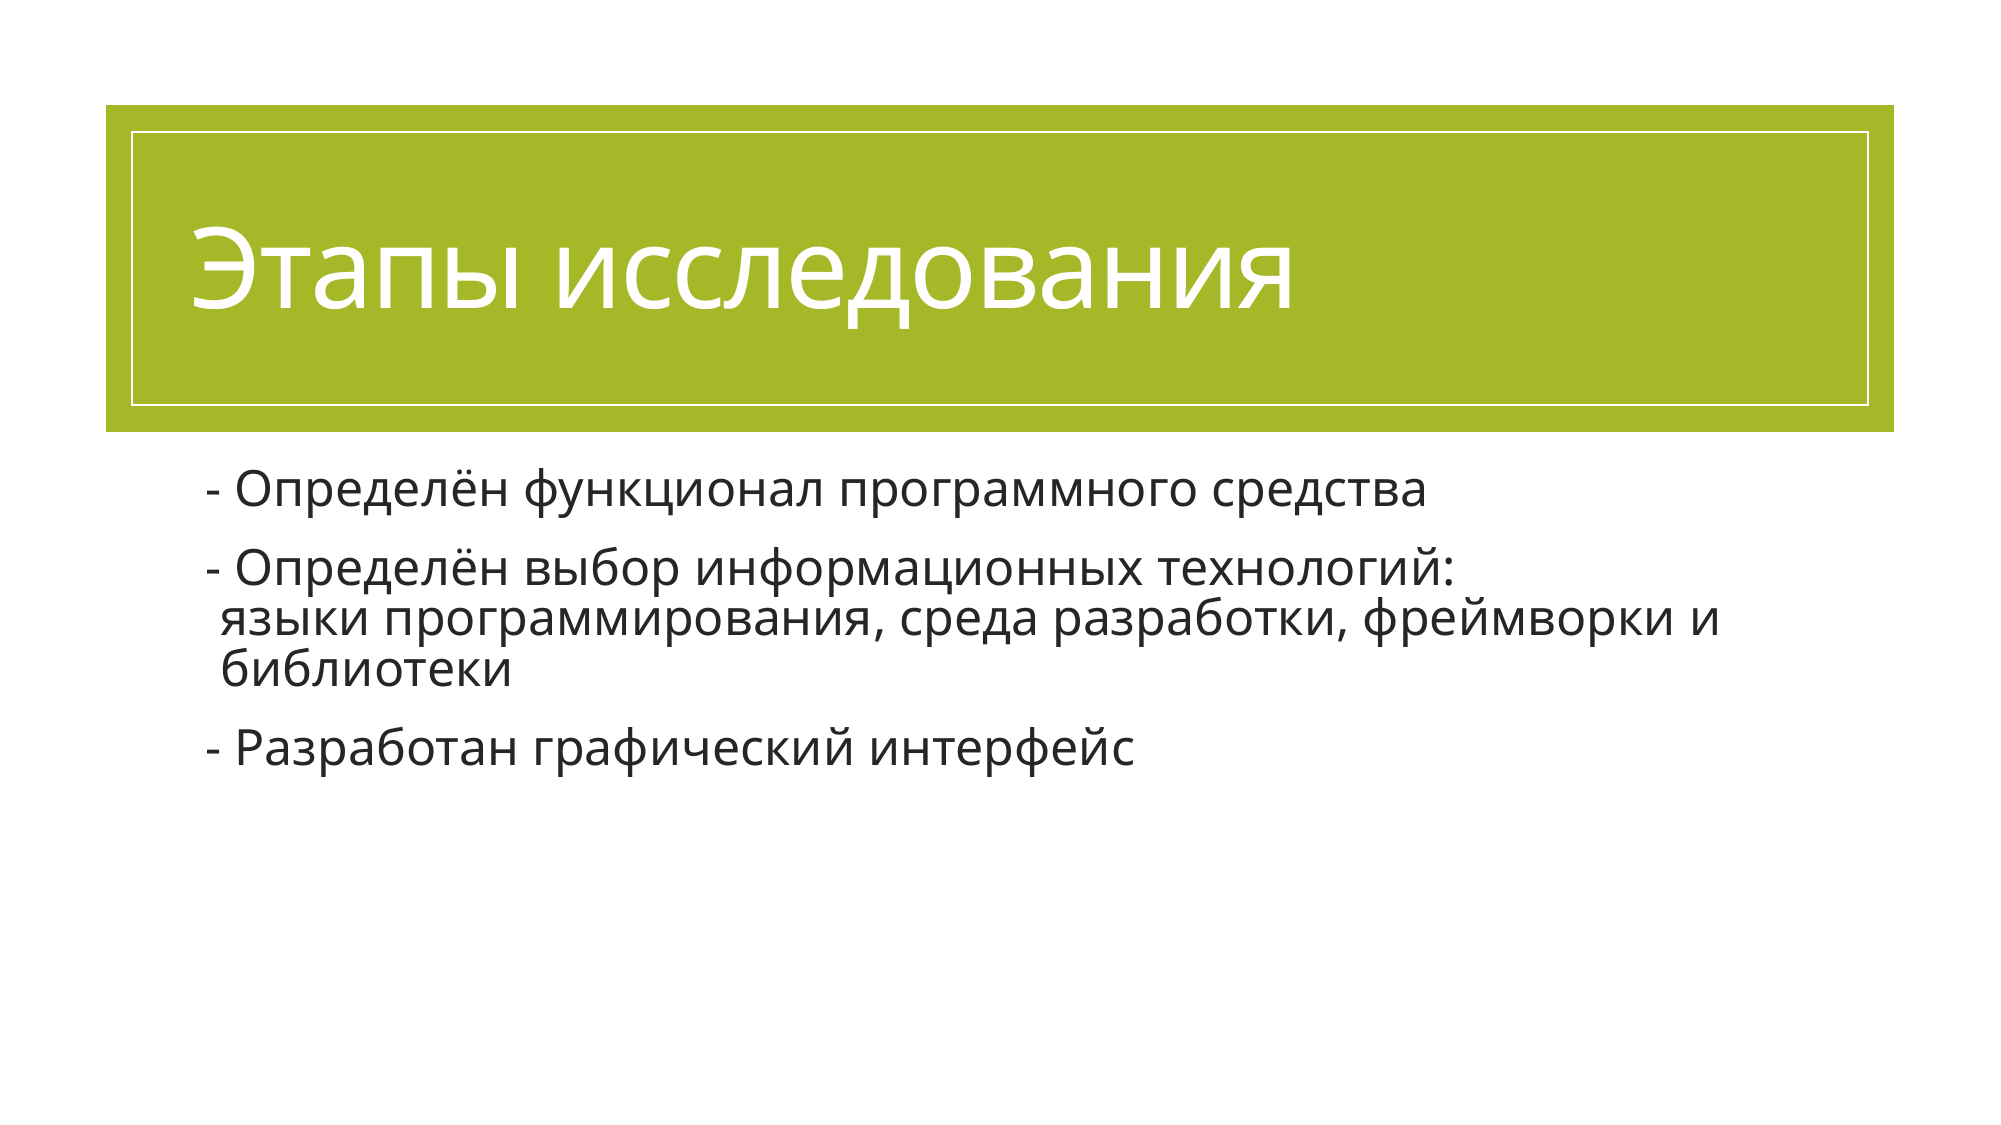

# Этапы исследования
- Определён функционал программного средства
- Определён выбор информационных технологий: языки программирования, среда разработки, фреймворки и библиотеки
- Разработан графический интерфейс